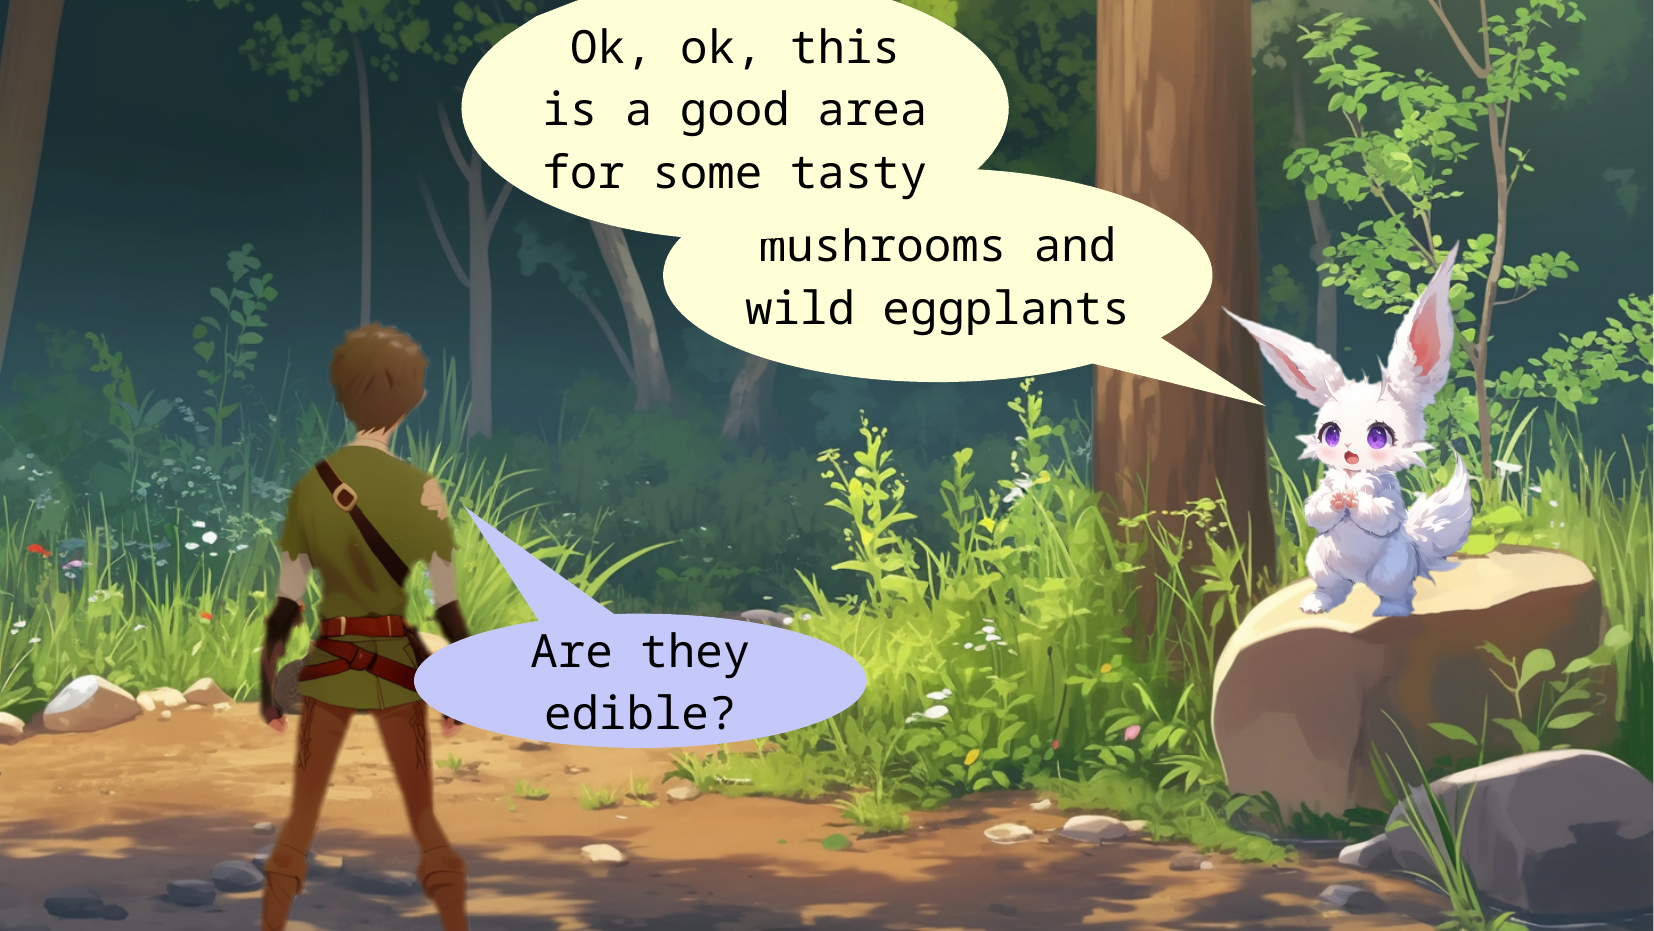

Ok, ok, this is a good area for some tasty
mushrooms and wild eggplants
Are they edible?